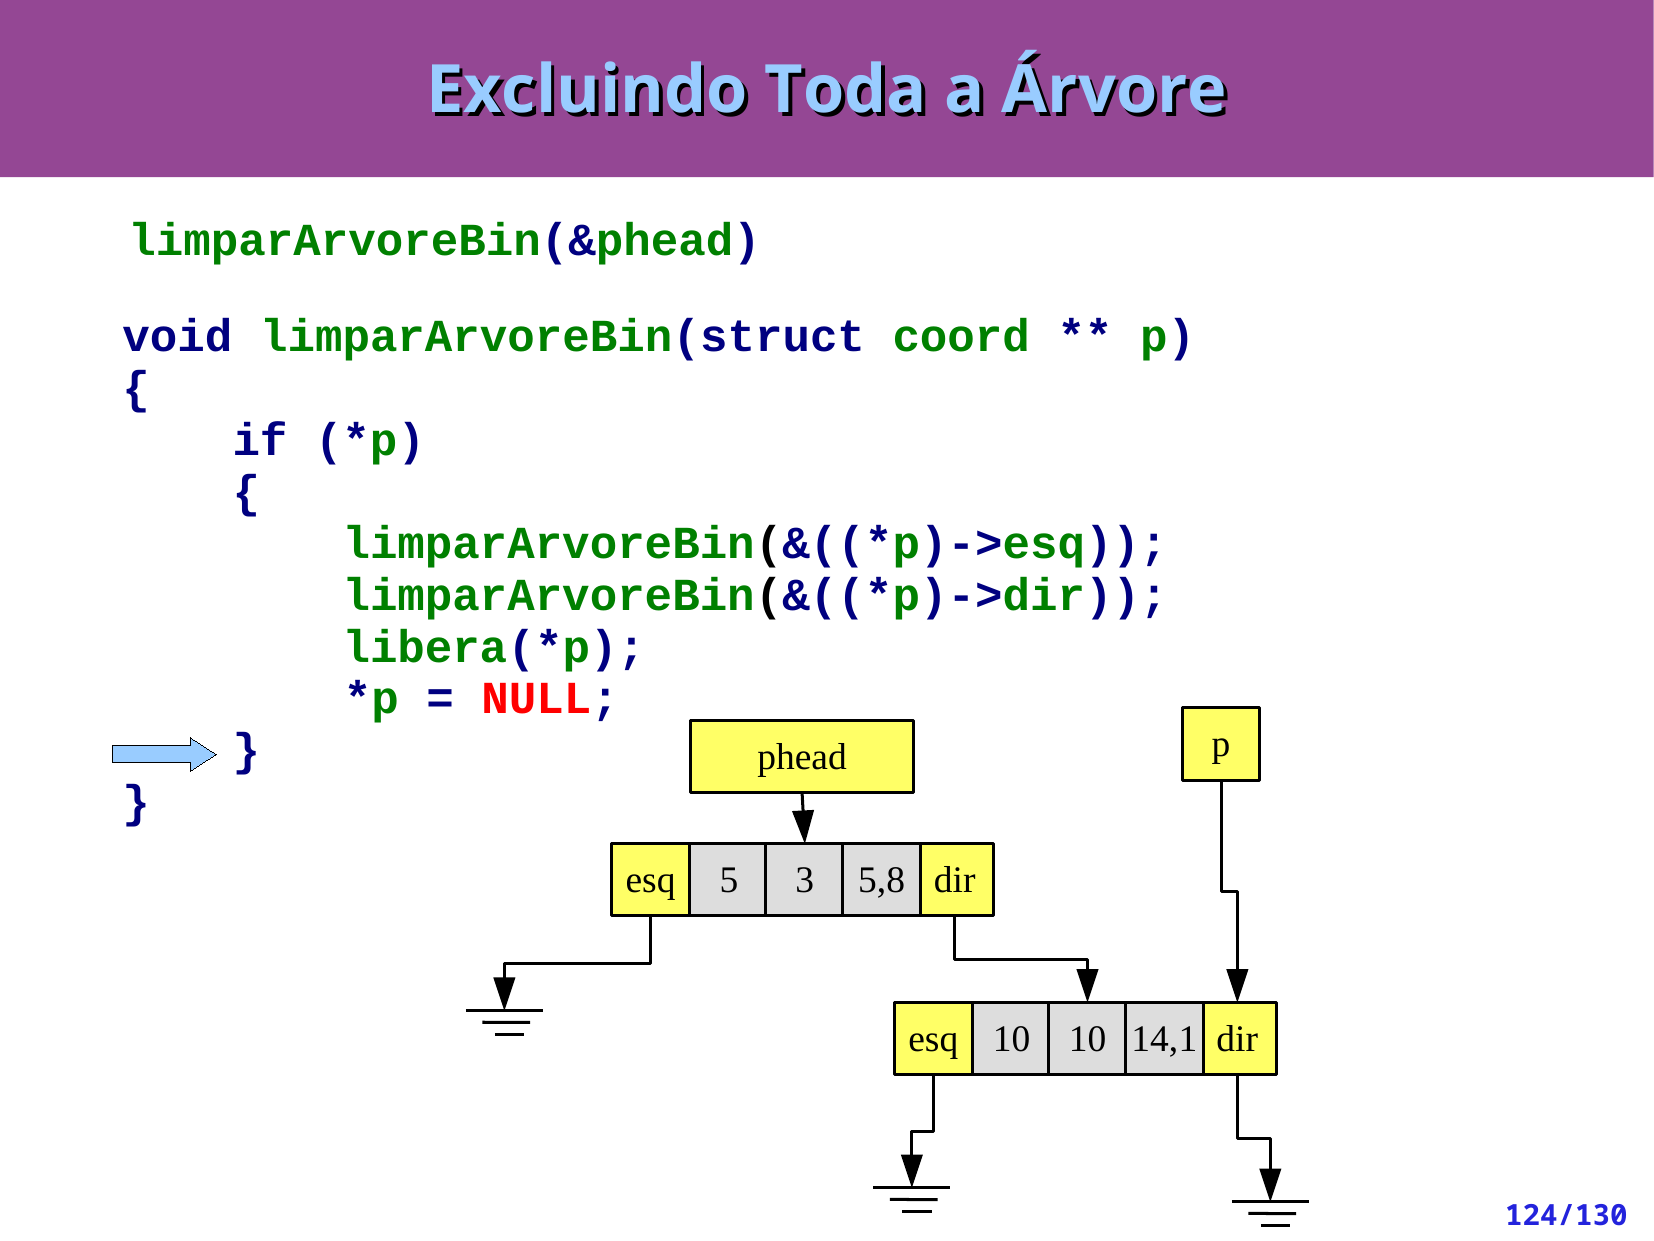

# Excluindo Toda a Árvore
limparArvoreBin(&phead)
void limparArvoreBin(struct coord ** p)
{
 if (*p)
 {
 limparArvoreBin(&((*p)->esq));
 limparArvoreBin(&((*p)->dir));
 libera(*p);
			*p = NULL;
 }
}
p
phead
esq
5
3
5,8
dir
esq
10
10
14,1
dir
124